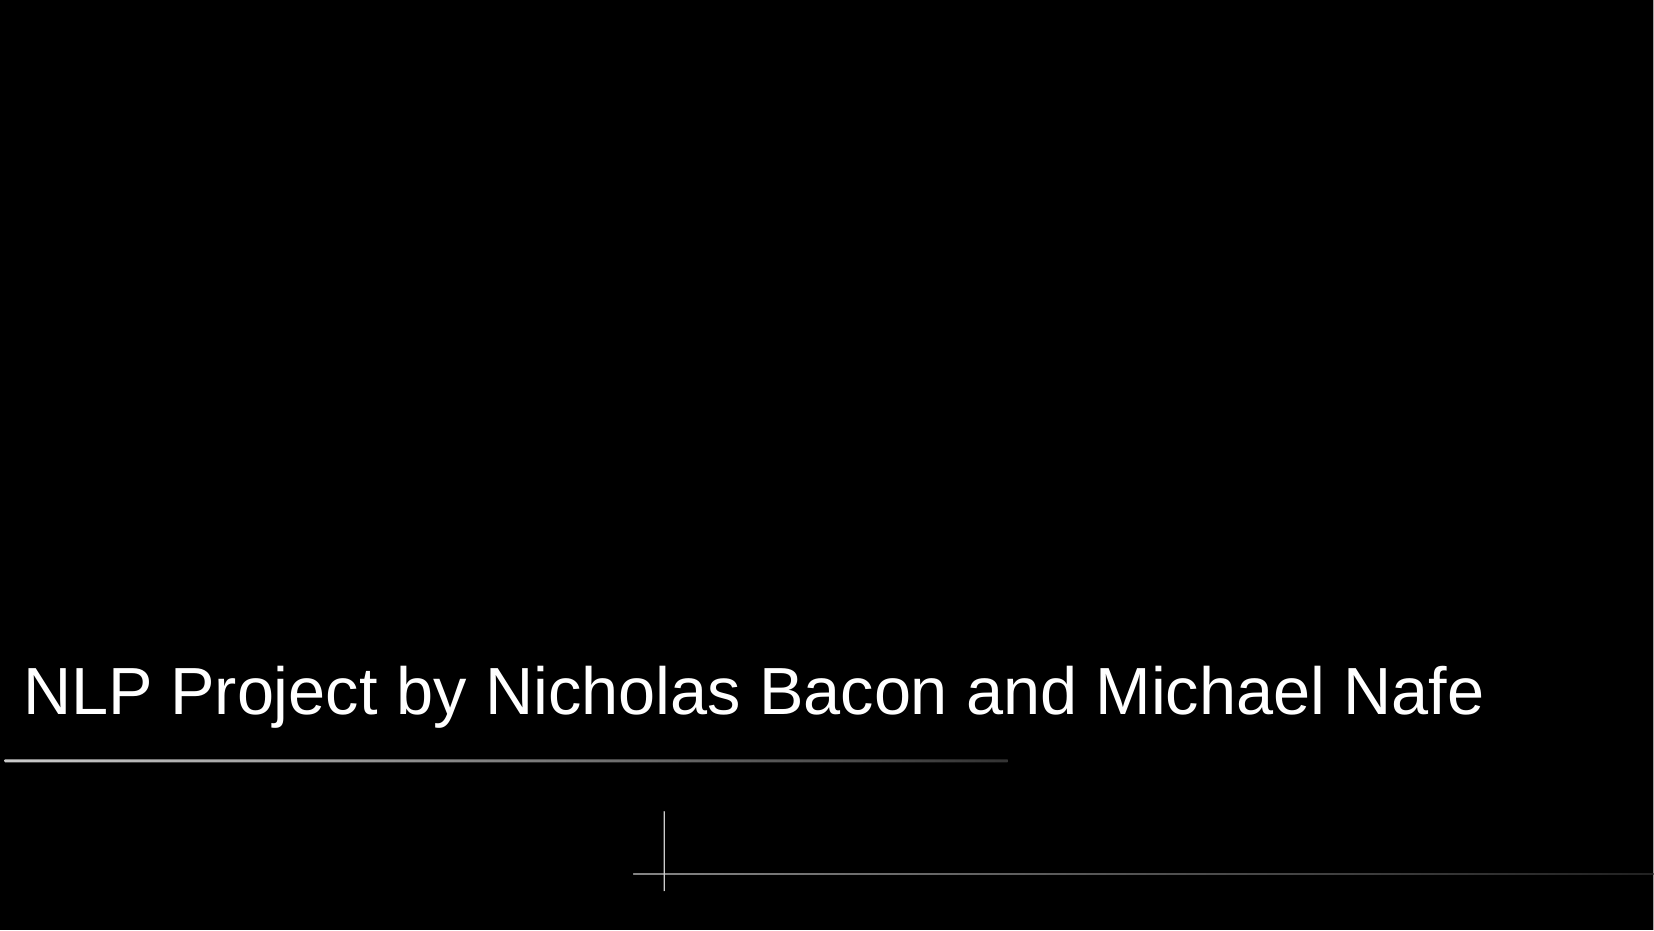

# NLP Project by Nicholas Bacon and Michael Nafe